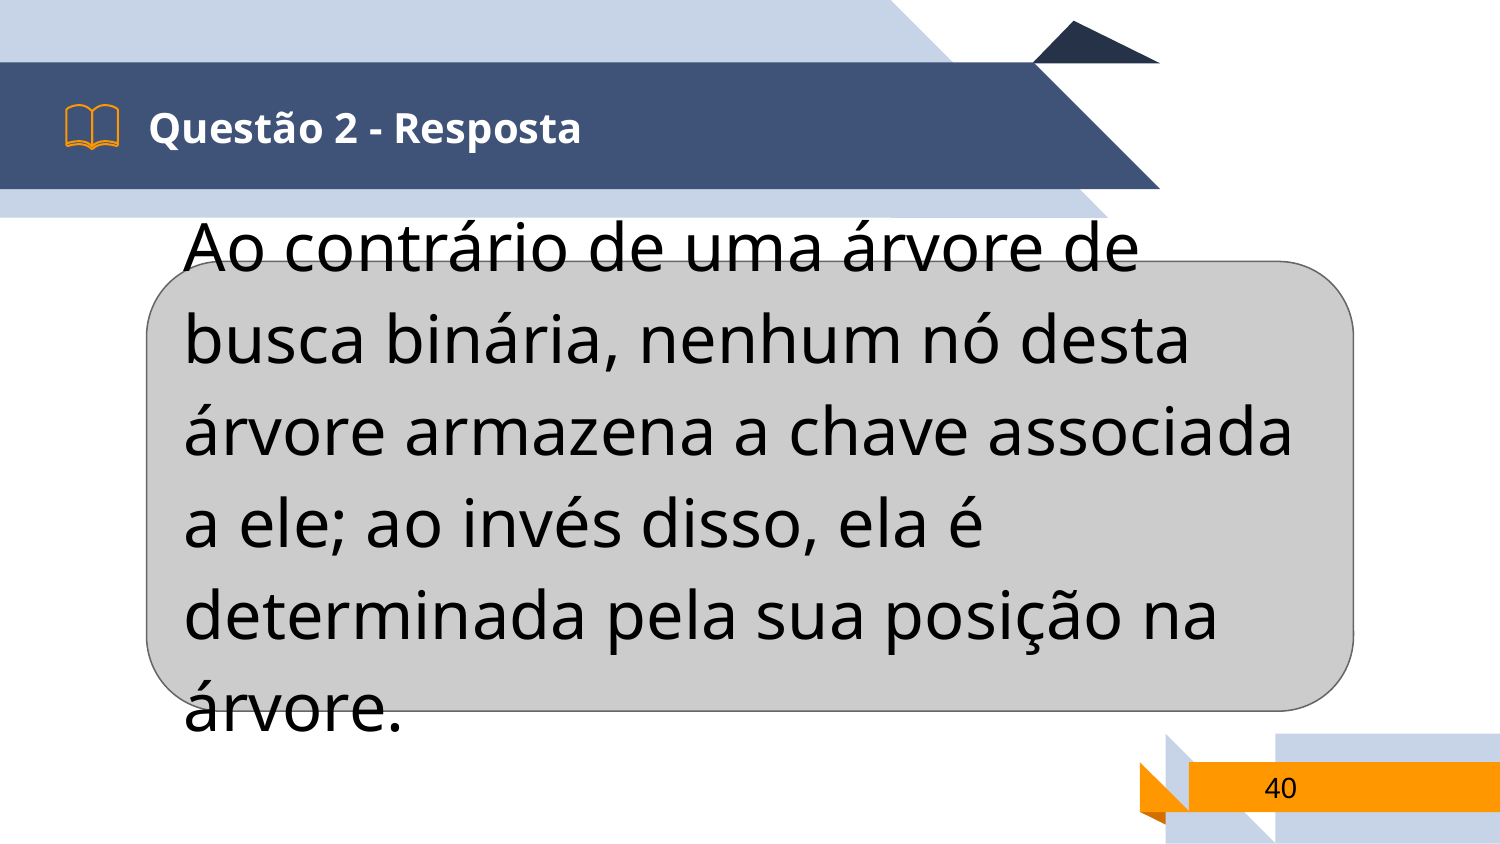

# Questão 2 - Resposta
Ao contrário de uma árvore de busca binária, nenhum nó desta árvore armazena a chave associada a ele; ao invés disso, ela é determinada pela sua posição na árvore.